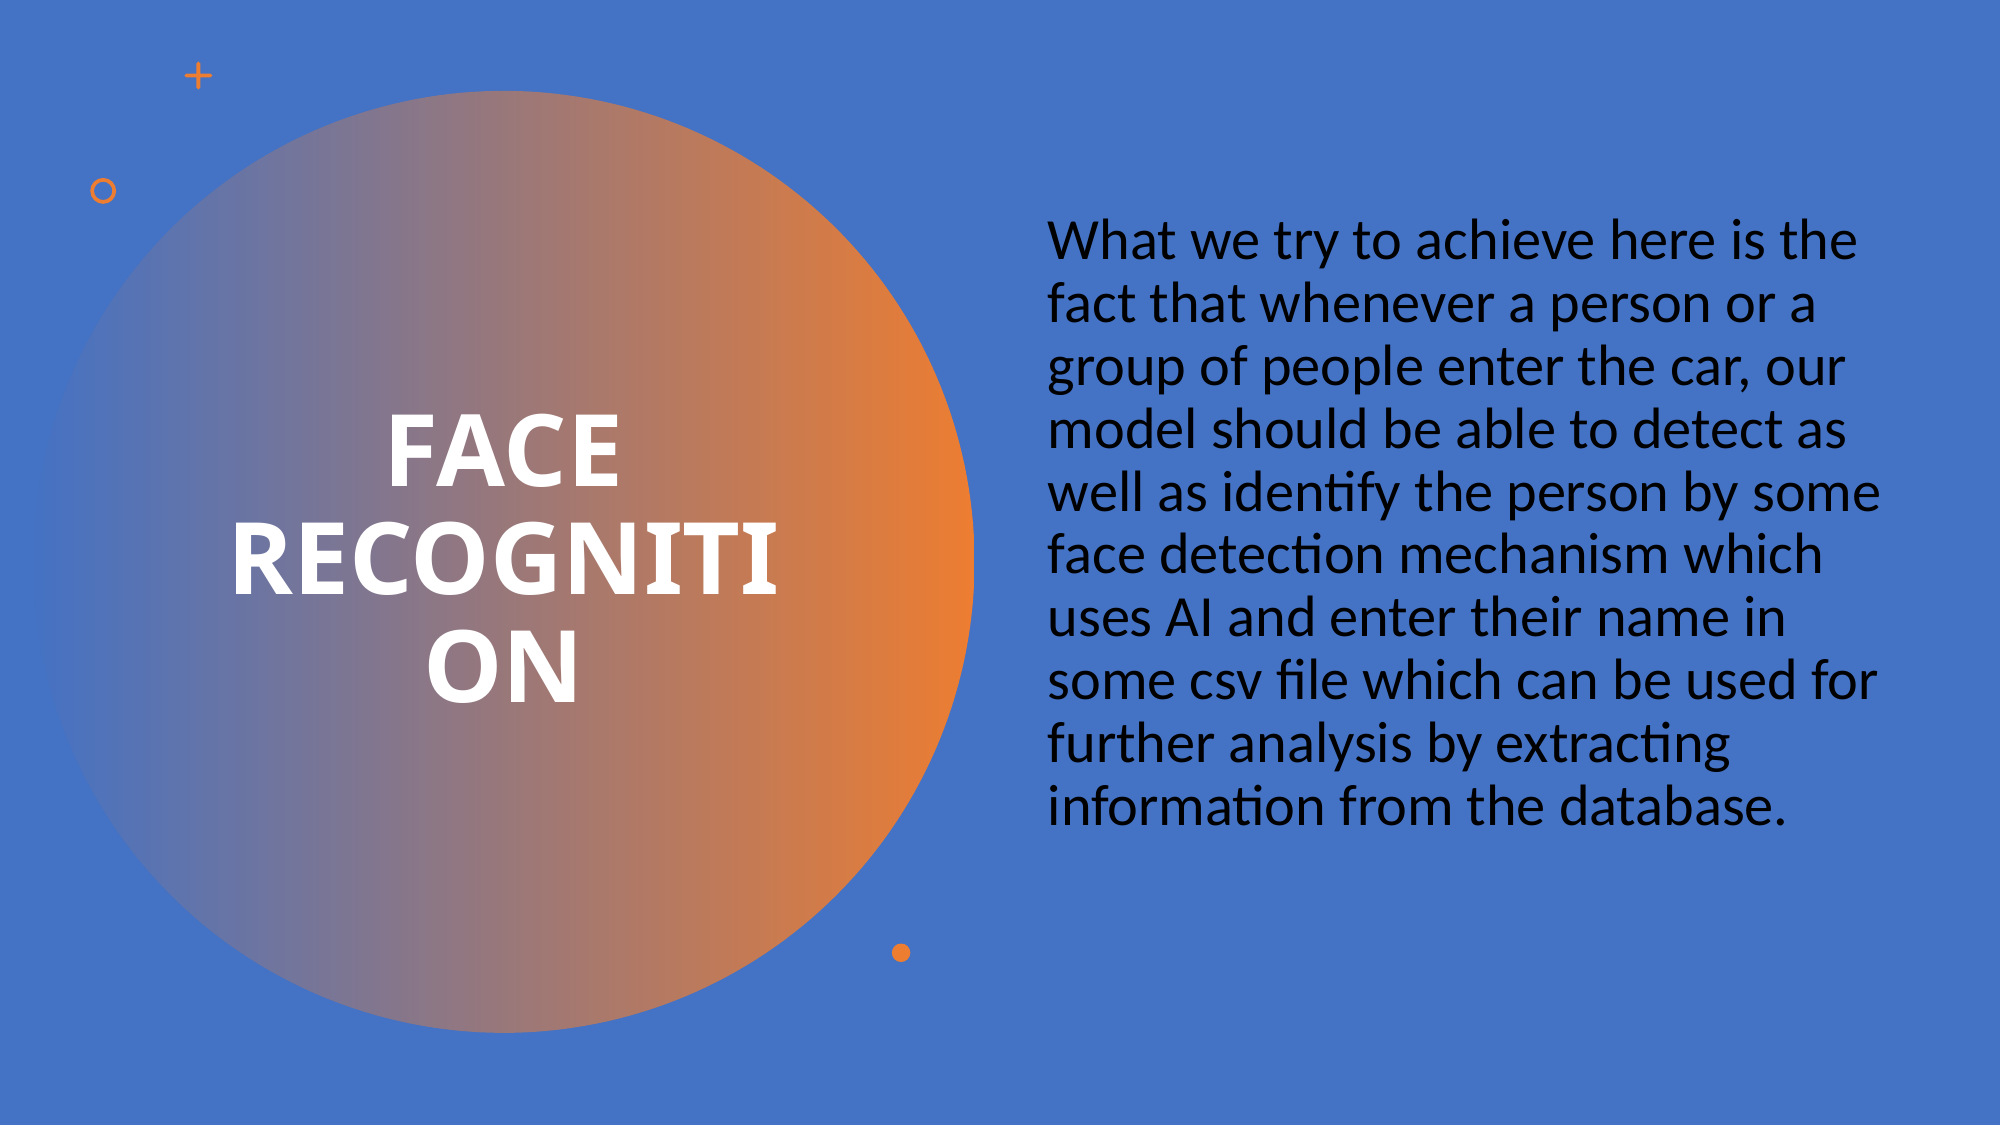

What we try to achieve here is the fact that whenever a person or a group of people enter the car, our model should be able to detect as well as identify the person by some face detection mechanism which uses AI and enter their name in some csv file which can be used for further analysis by extracting information from the database.
# FACE RECOGNITION